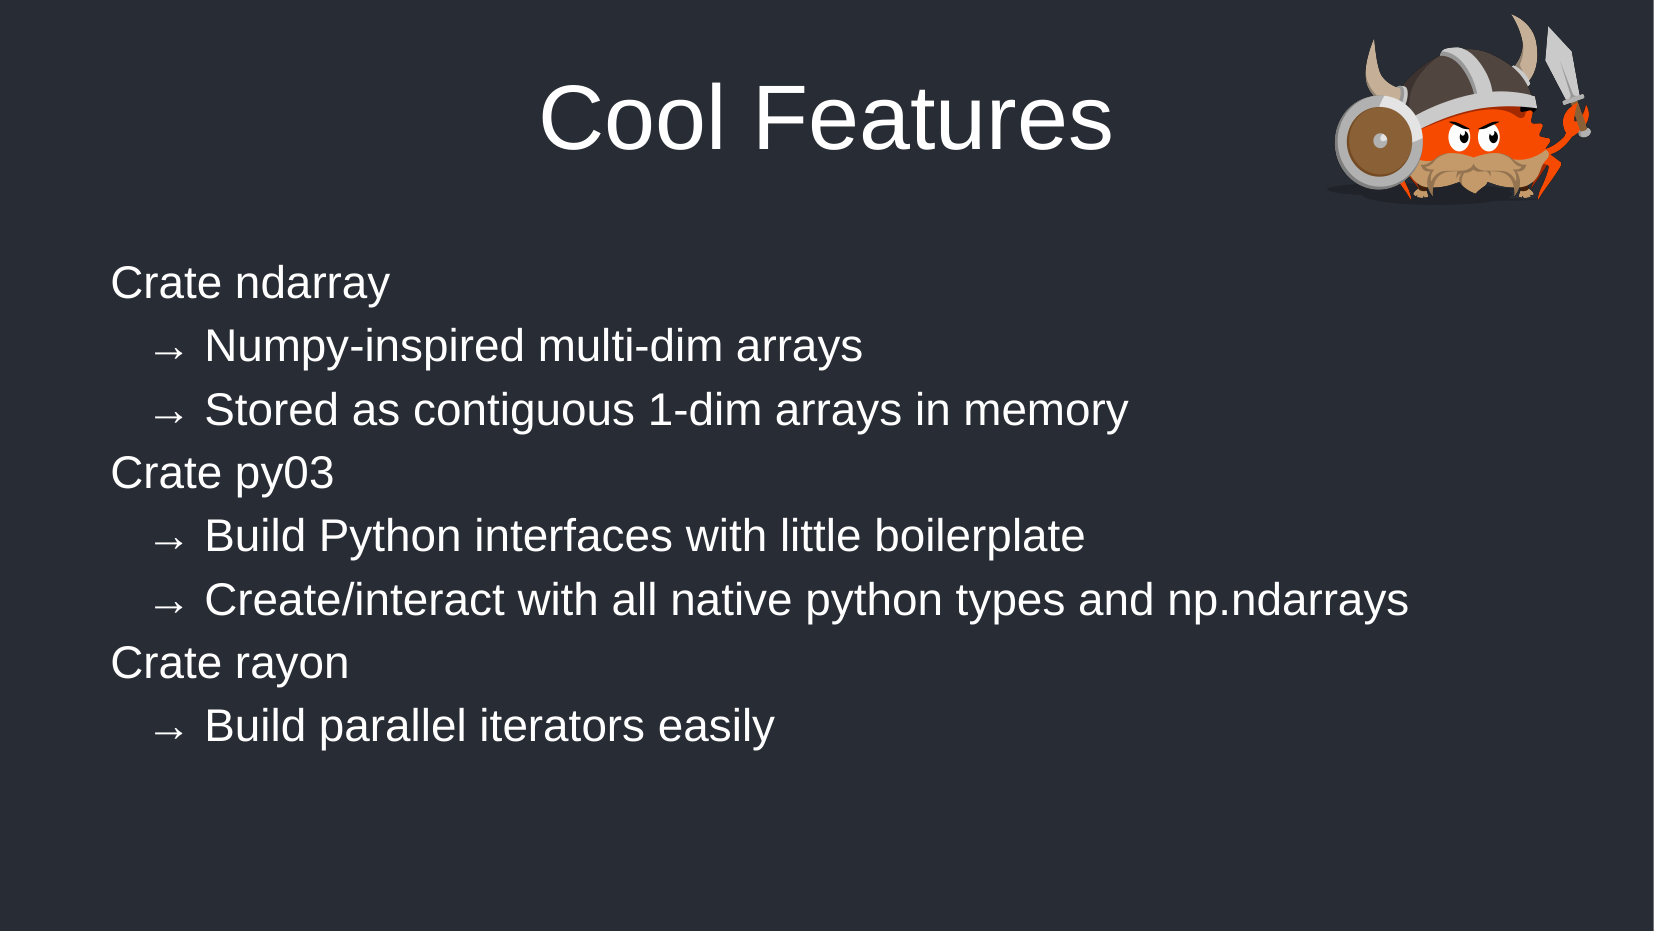

# Cool Features
Crate ndarray
→ Numpy-inspired multi-dim arrays
→ Stored as contiguous 1-dim arrays in memory
Crate py03
→ Build Python interfaces with little boilerplate
→ Create/interact with all native python types and np.ndarrays
Crate rayon
→ Build parallel iterators easily